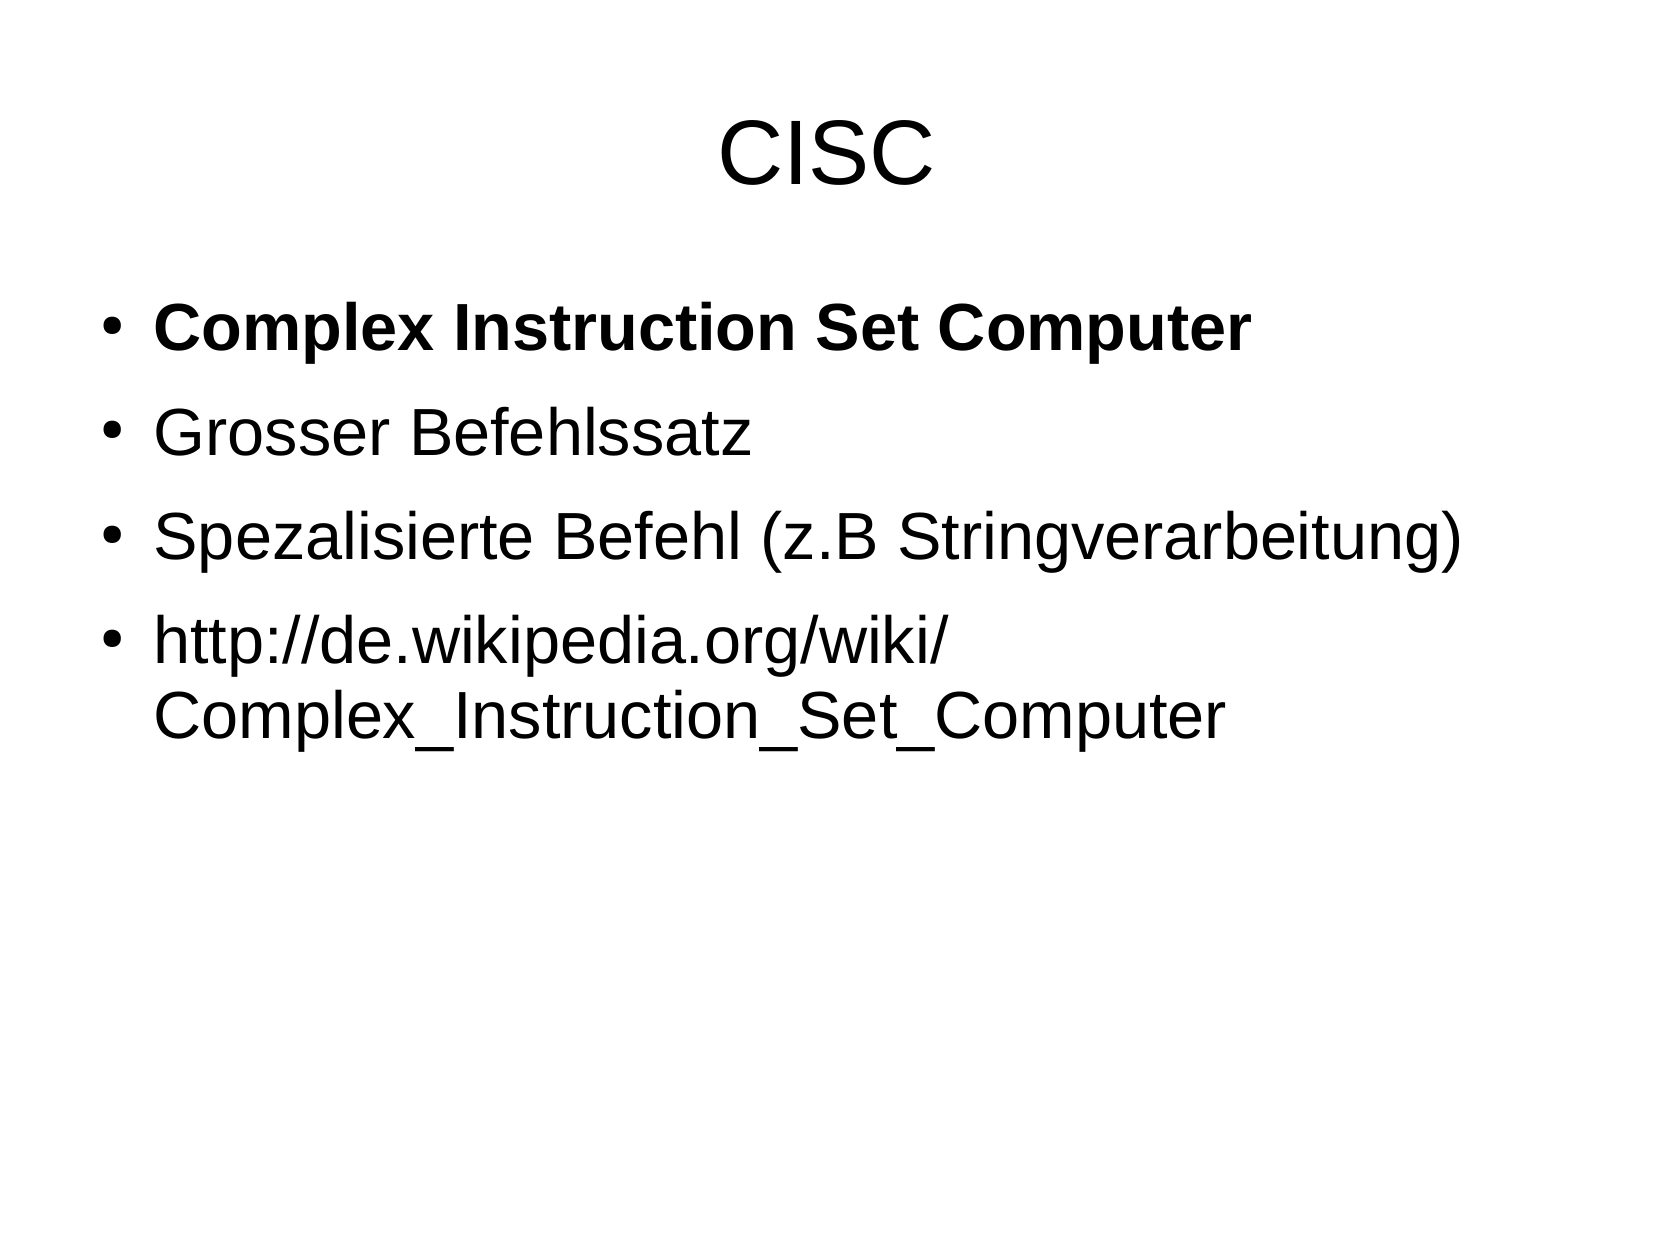

# CISC
Complex Instruction Set Computer
Grosser Befehlssatz
Spezalisierte Befehl (z.B Stringverarbeitung)
http://de.wikipedia.org/wiki/Complex_Instruction_Set_Computer